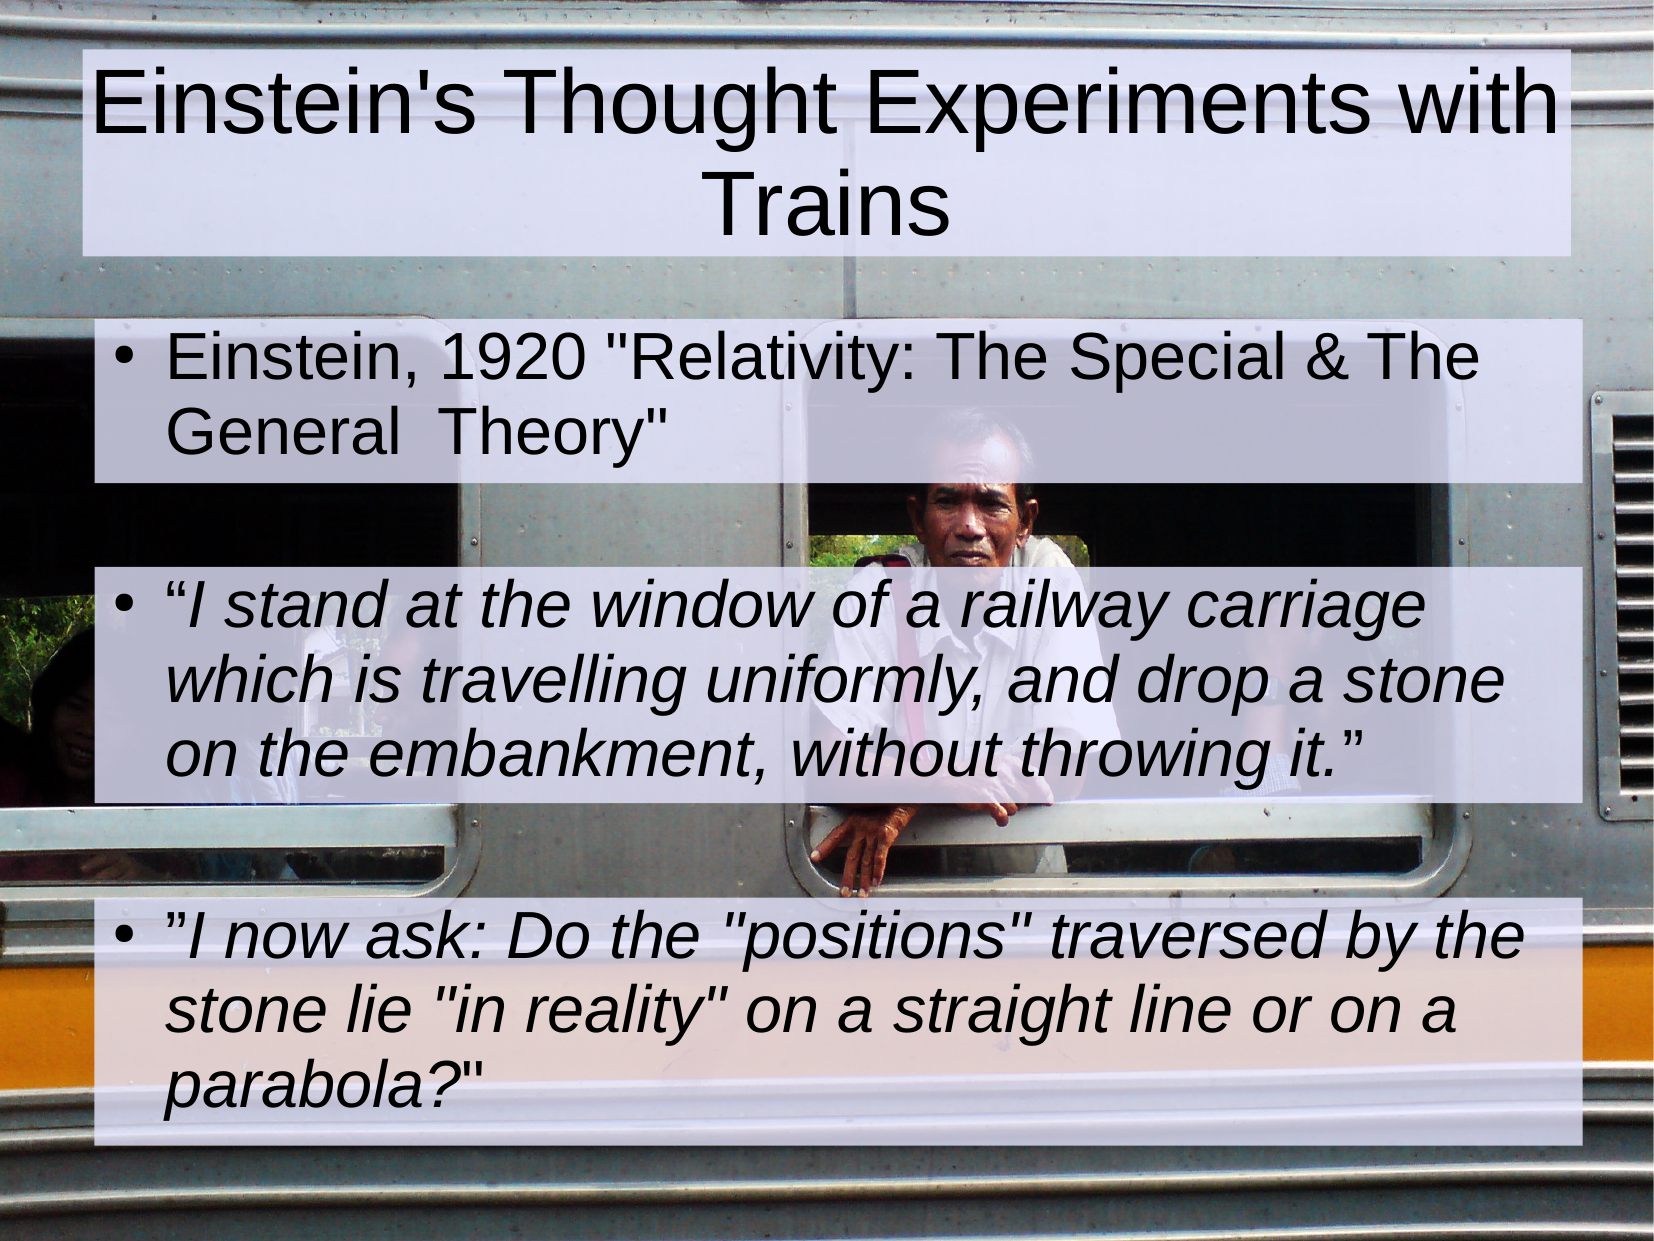

# Einstein's Thought Experiments with Trains
Einstein, 1920 "Relativity: The Special & The General Theory"
“I stand at the window of a railway carriage which is travelling uniformly, and drop a stone on the embankment, without throwing it.”
”I now ask: Do the "positions" traversed by the stone lie "in reality" on a straight line or on a parabola?"